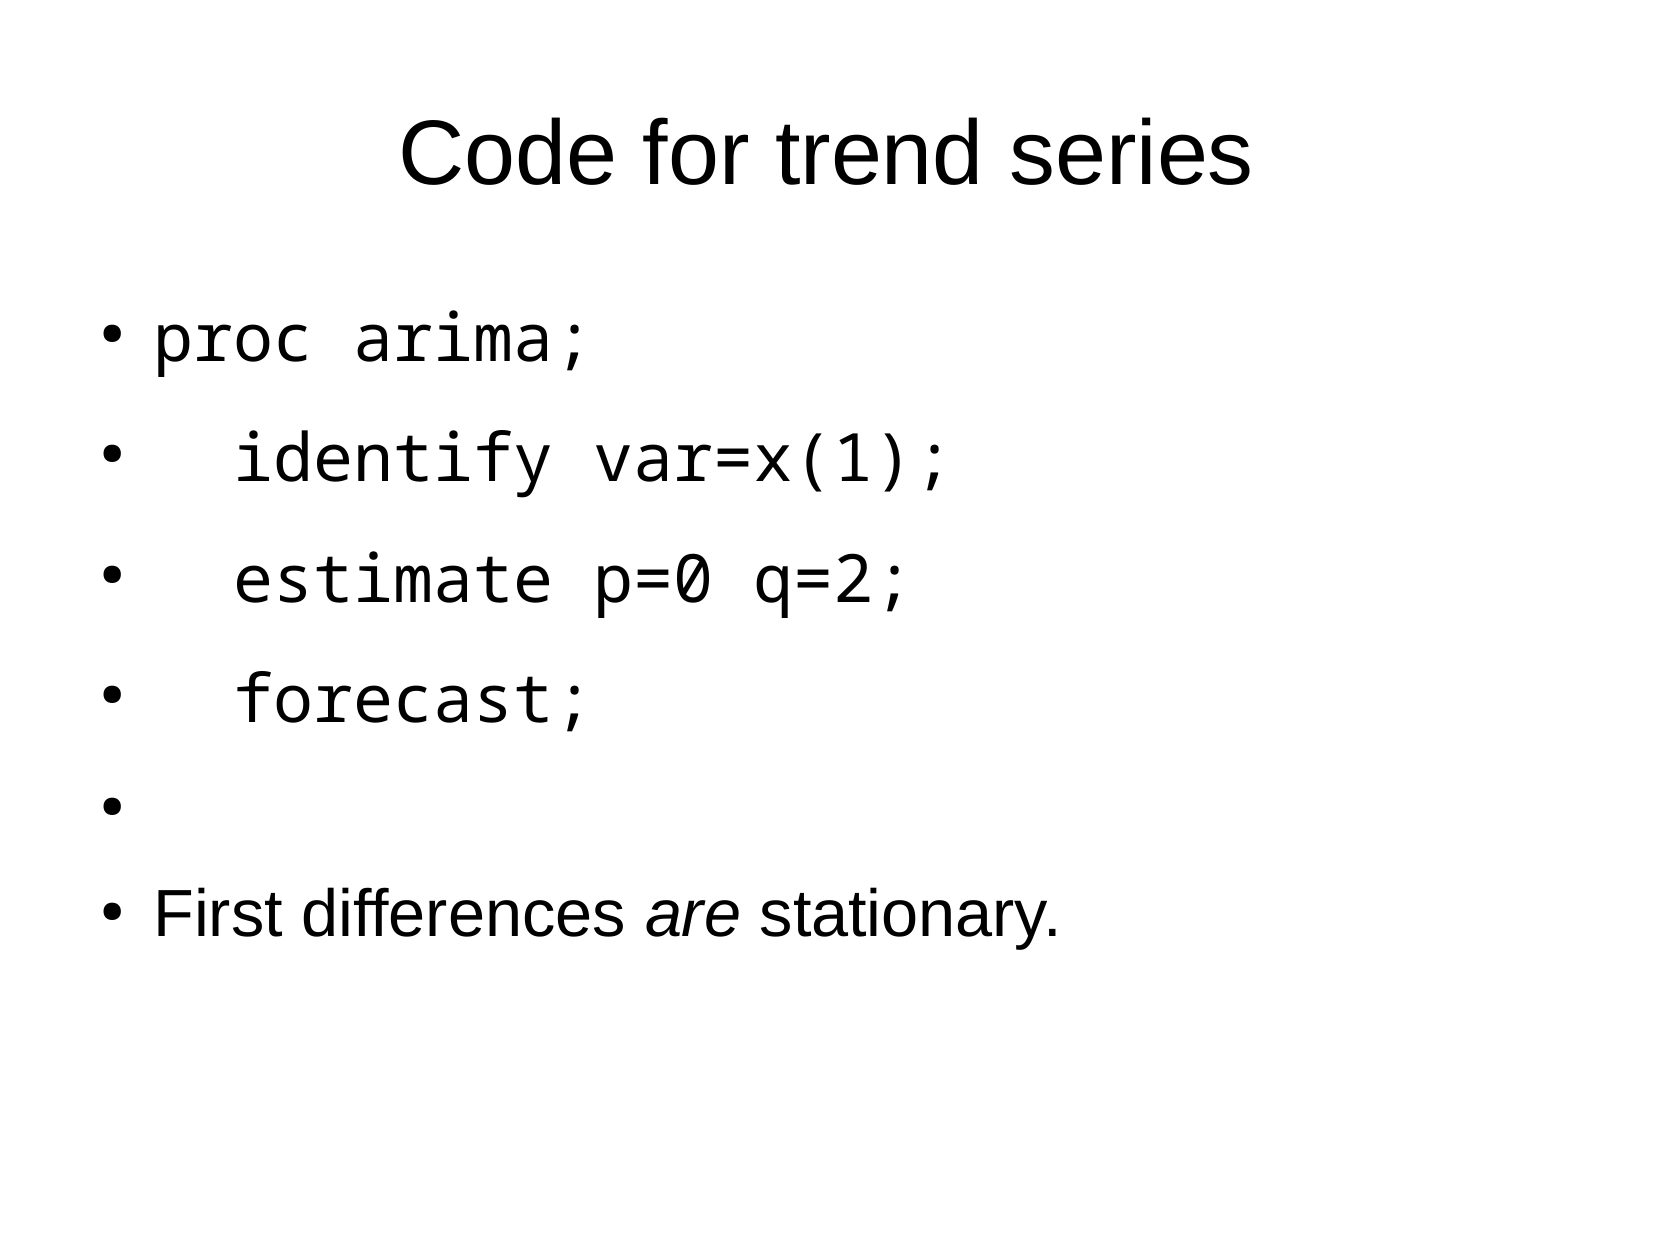

# Code for trend series
proc arima;
 identify var=x(1);
 estimate p=0 q=2;
 forecast;
First differences are stationary.